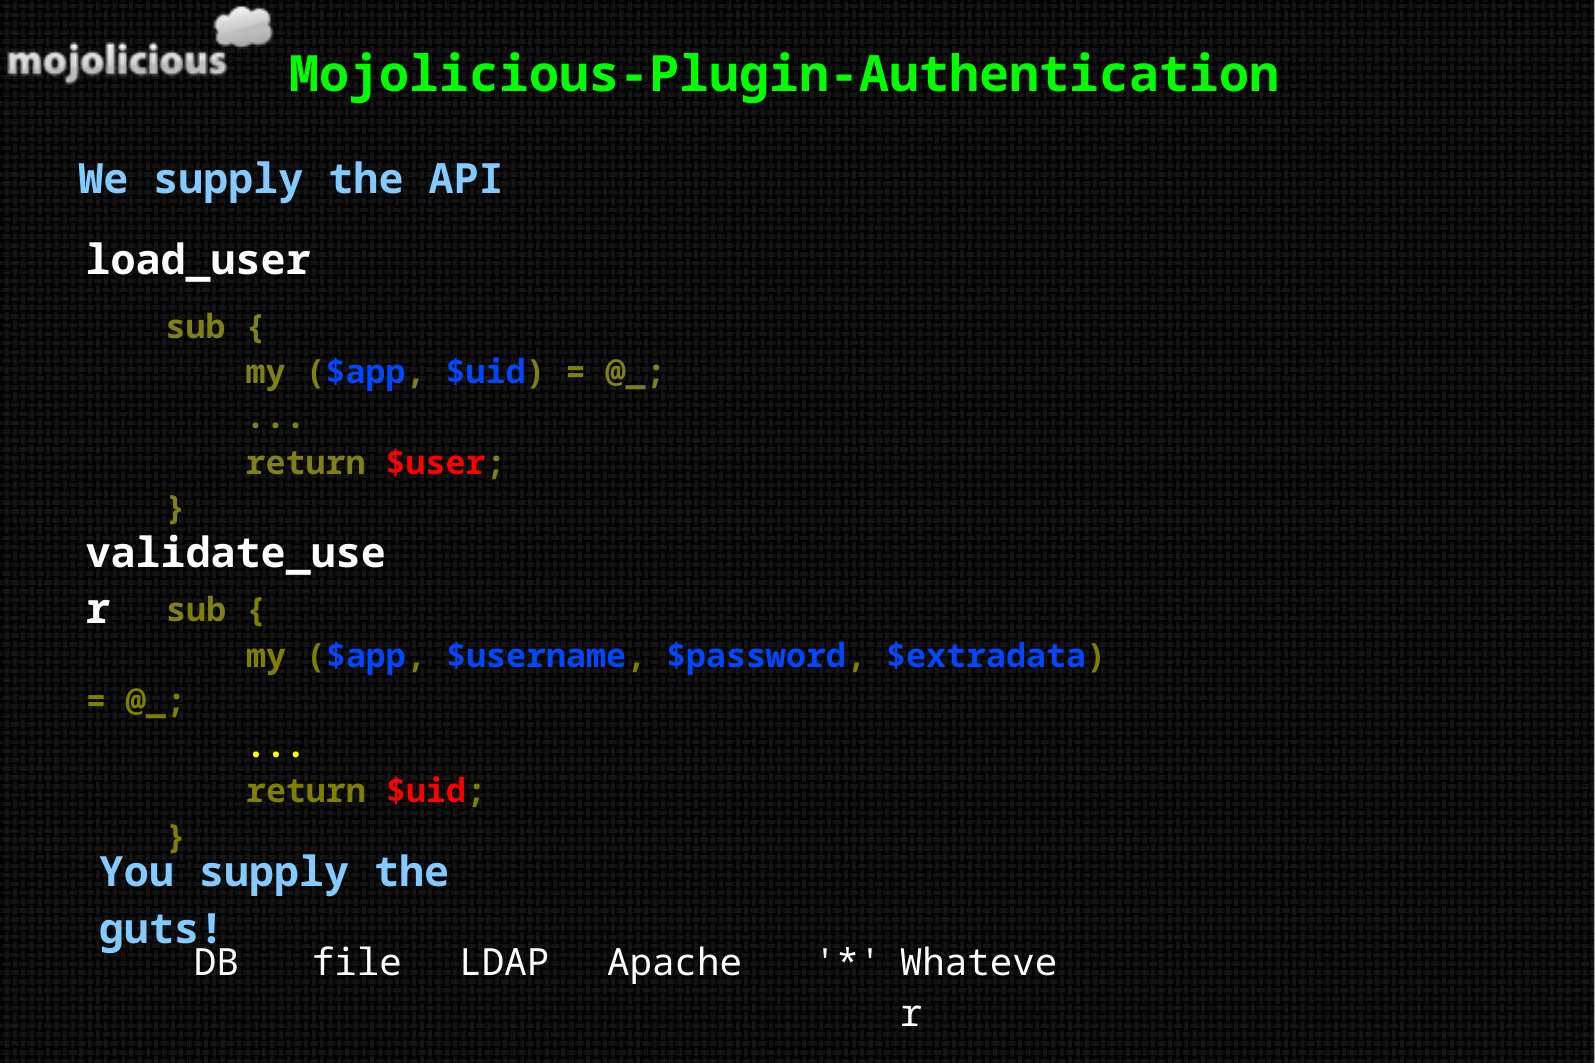

Mojolicious-Plugin-Authentication
We supply the API
load_user
 sub {
 my ($app, $uid) = @_;
 ...
 return $user;
 }
validate_user
 sub {
 my ($app, $username, $password, $extradata) = @_;
 ...
 return $uid;
 }
You supply the guts!
Whatever
DB
file
LDAP
Apache
'*'